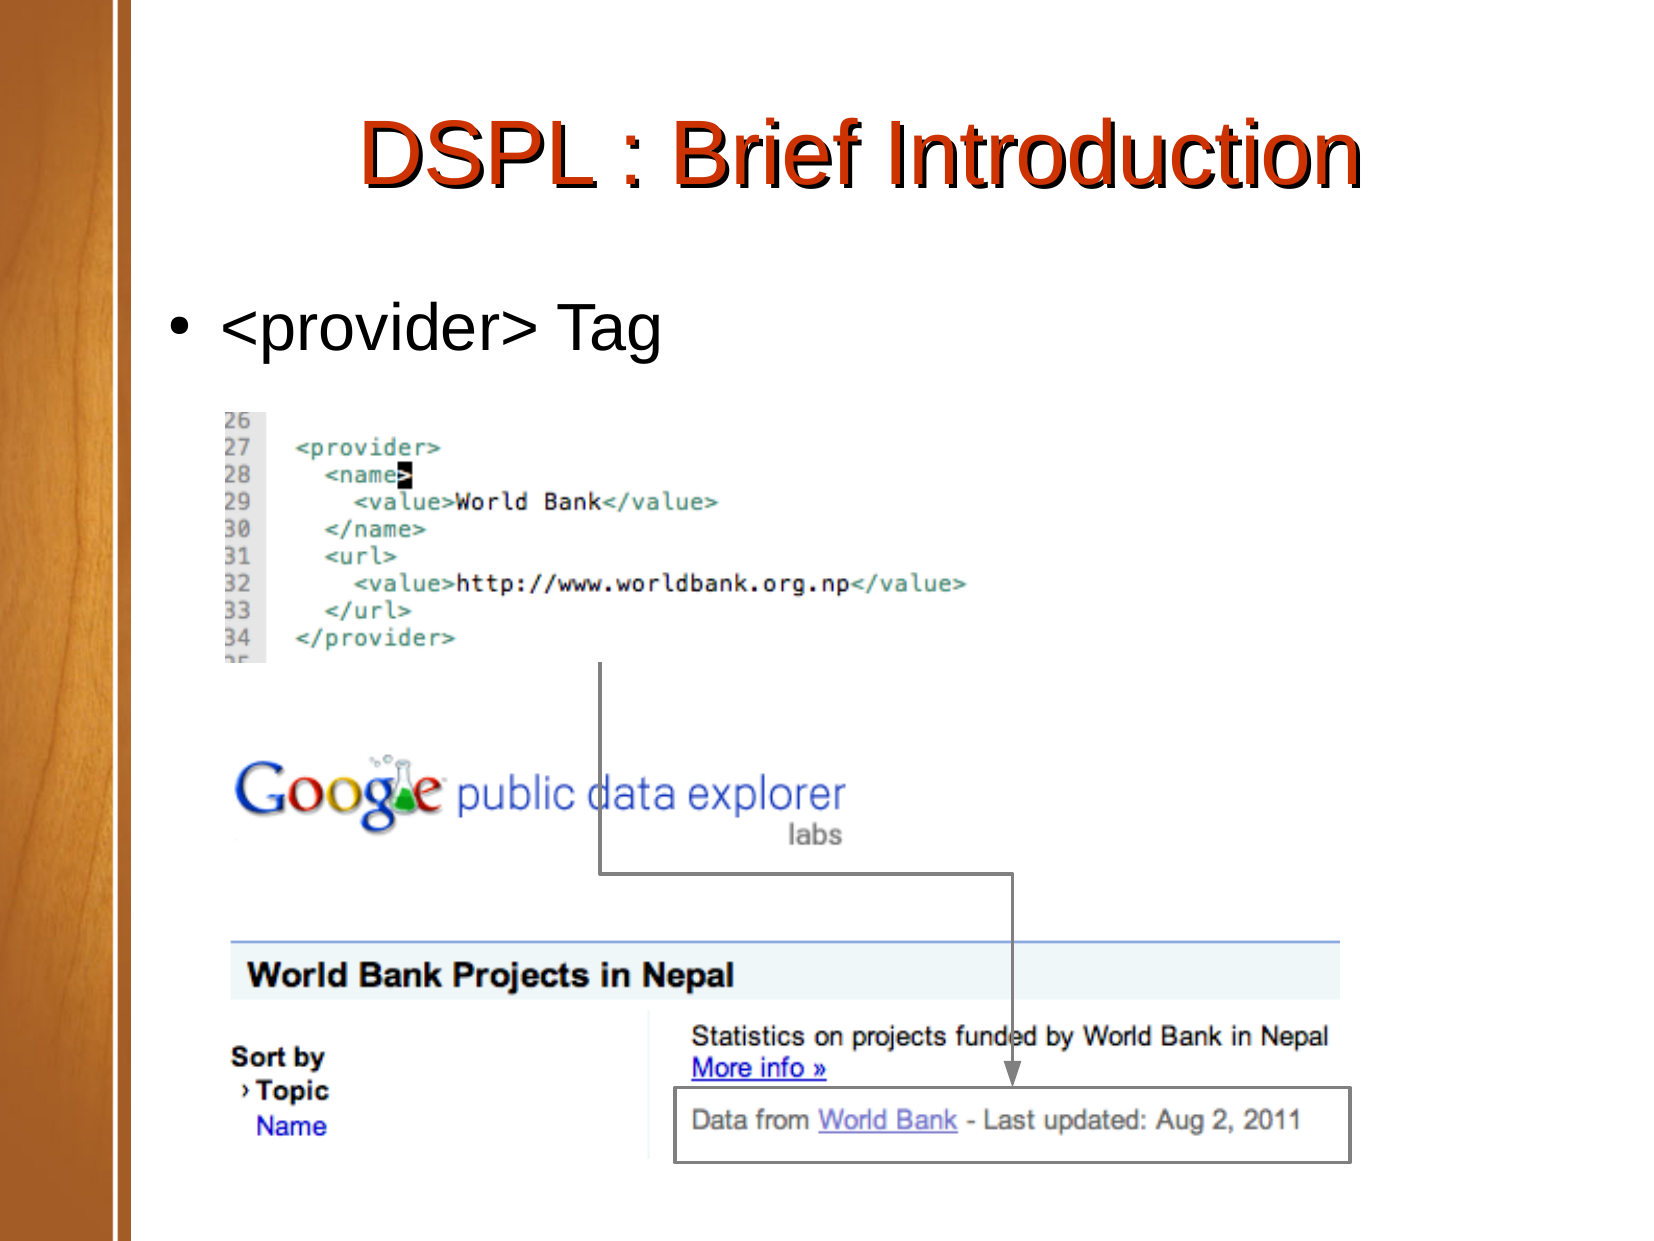

# DSPL : Brief Introduction
<provider> Tag